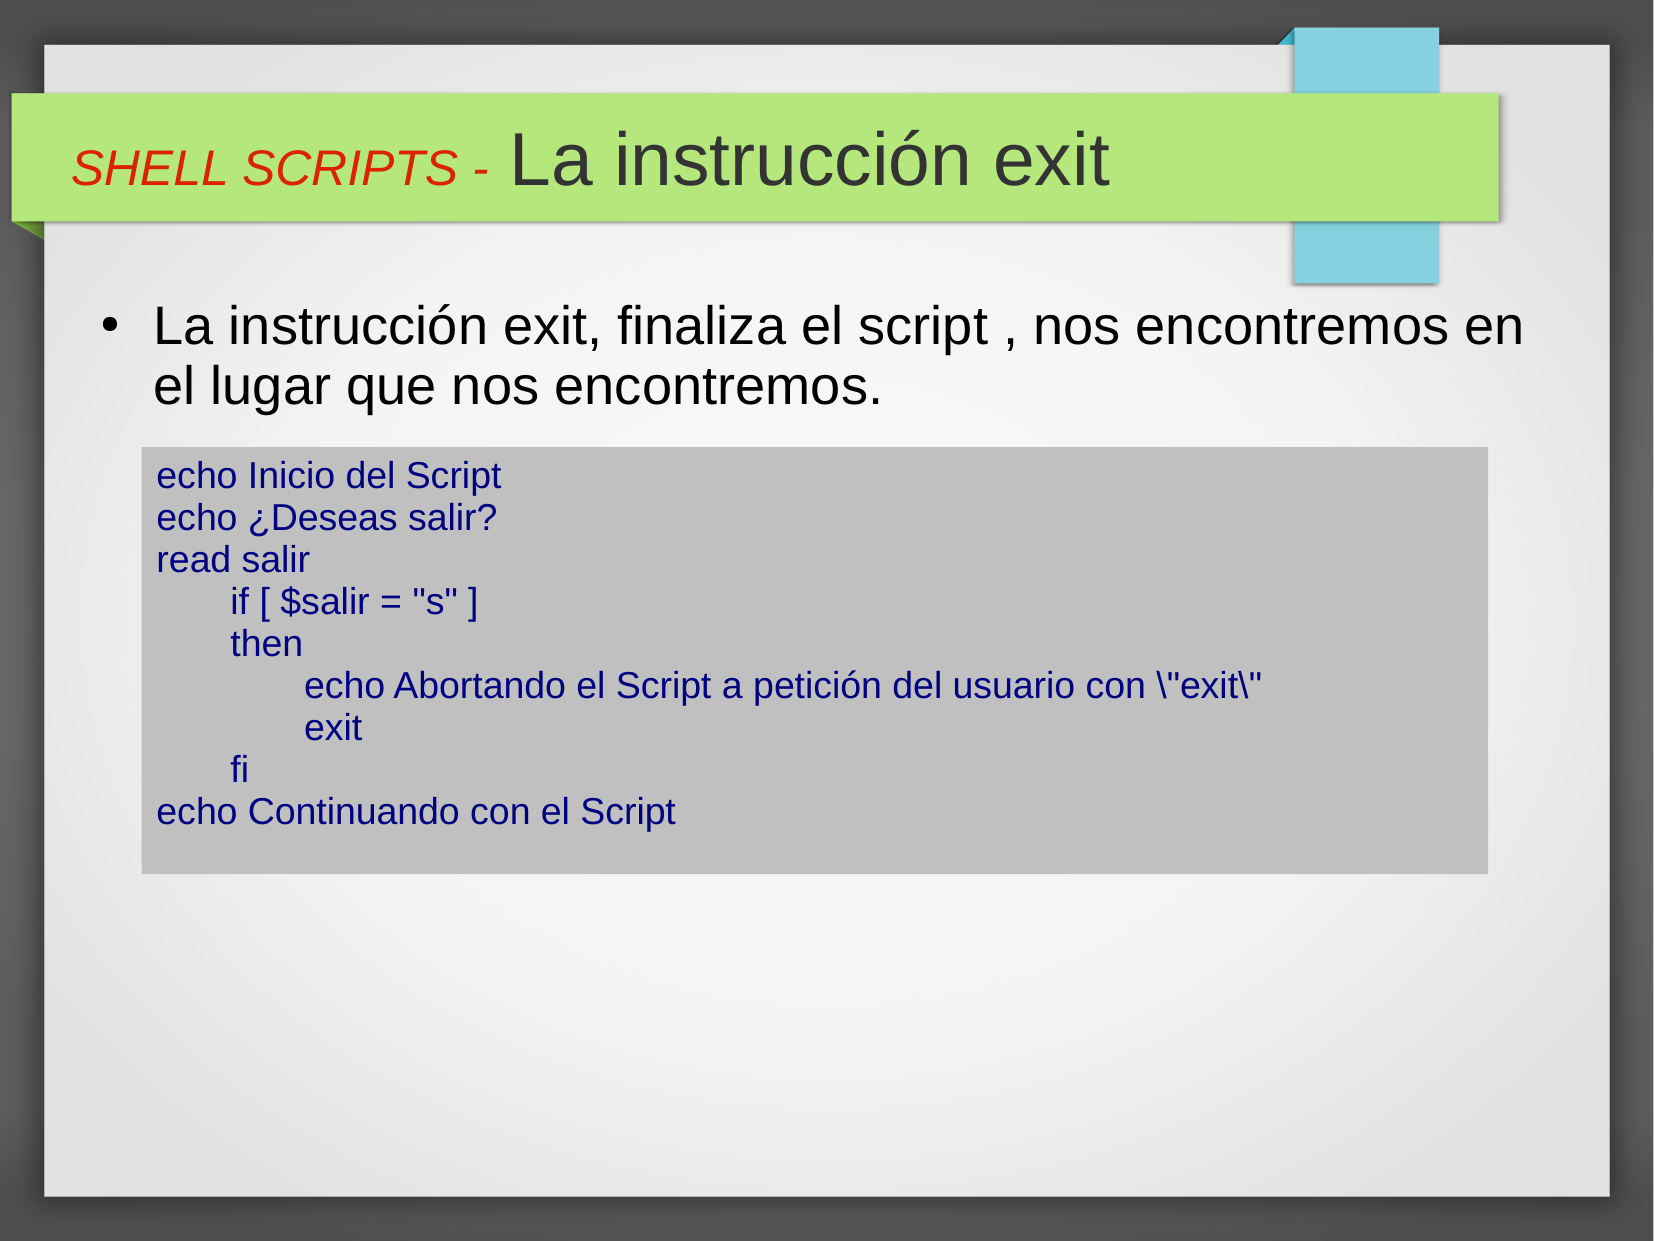

# SHELL SCRIPTS - La instrucción exit
La instrucción exit, finaliza el script , nos encontremos en el lugar que nos encontremos.
echo Inicio del Script
echo ¿Deseas salir?
read salir
	if [ $salir = "s" ]
	then
		echo Abortando el Script a petición del usuario con \"exit\"
		exit
	fi
echo Continuando con el Script